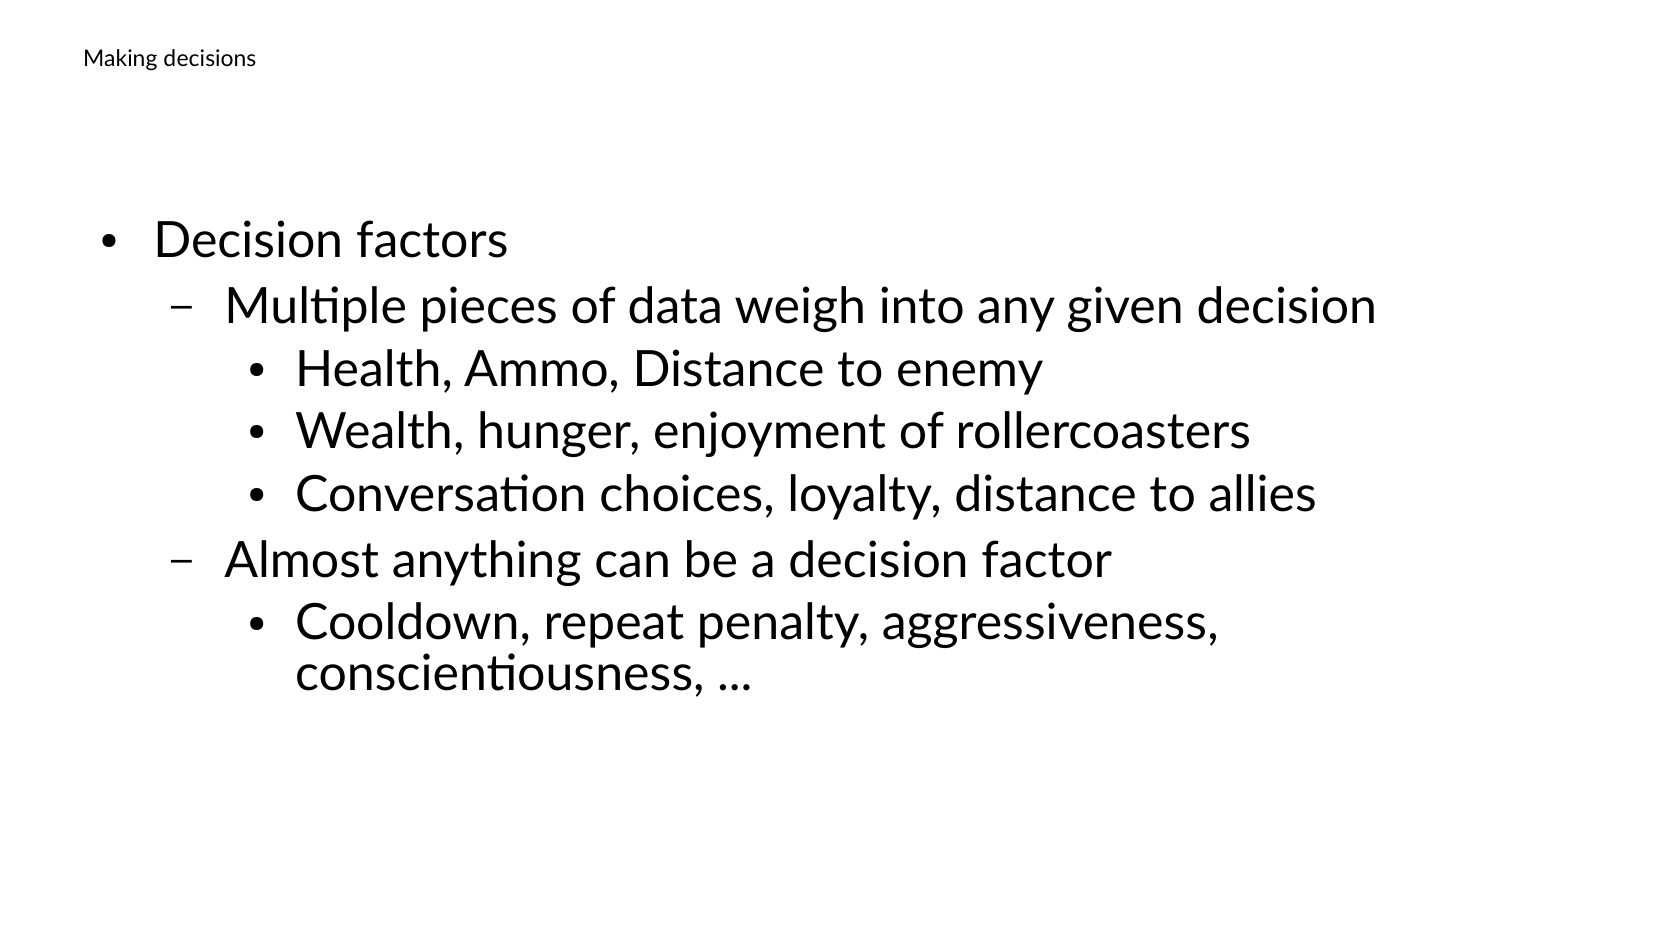

# Making decisions
Decision factors
Multiple pieces of data weigh into any given decision
Health, Ammo, Distance to enemy
Wealth, hunger, enjoyment of rollercoasters
Conversation choices, loyalty, distance to allies
Almost anything can be a decision factor
Cooldown, repeat penalty, aggressiveness, conscientiousness, ...